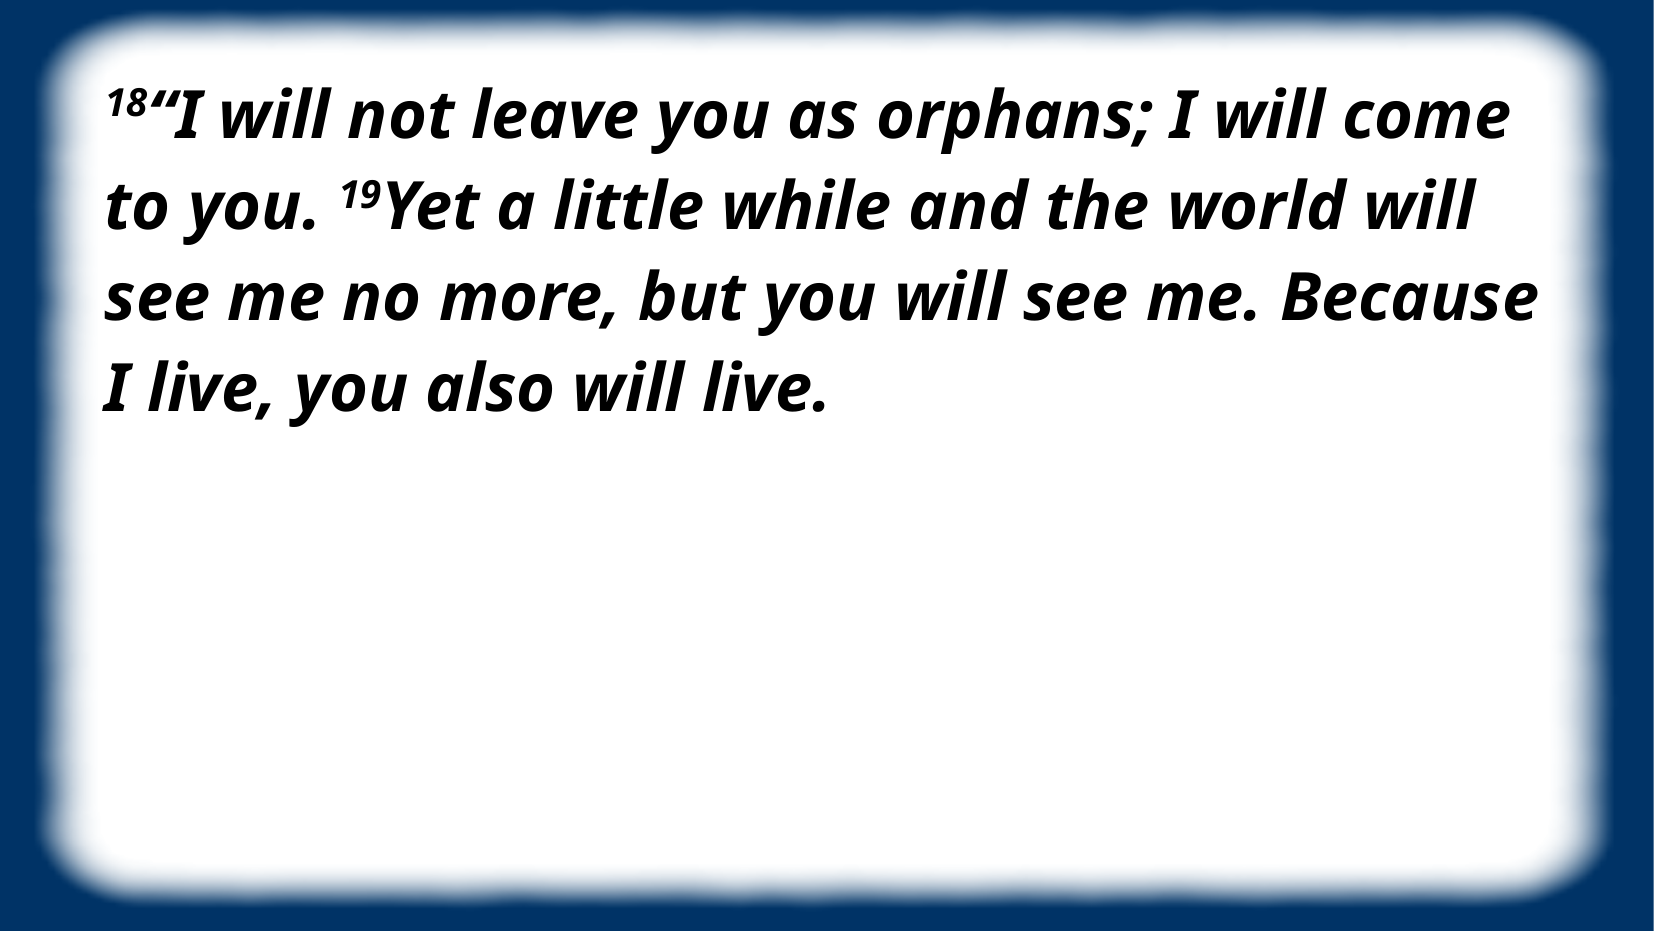

18“I will not leave you as orphans; I will come to you. 19Yet a little while and the world will see me no more, but you will see me. Because I live, you also will live.